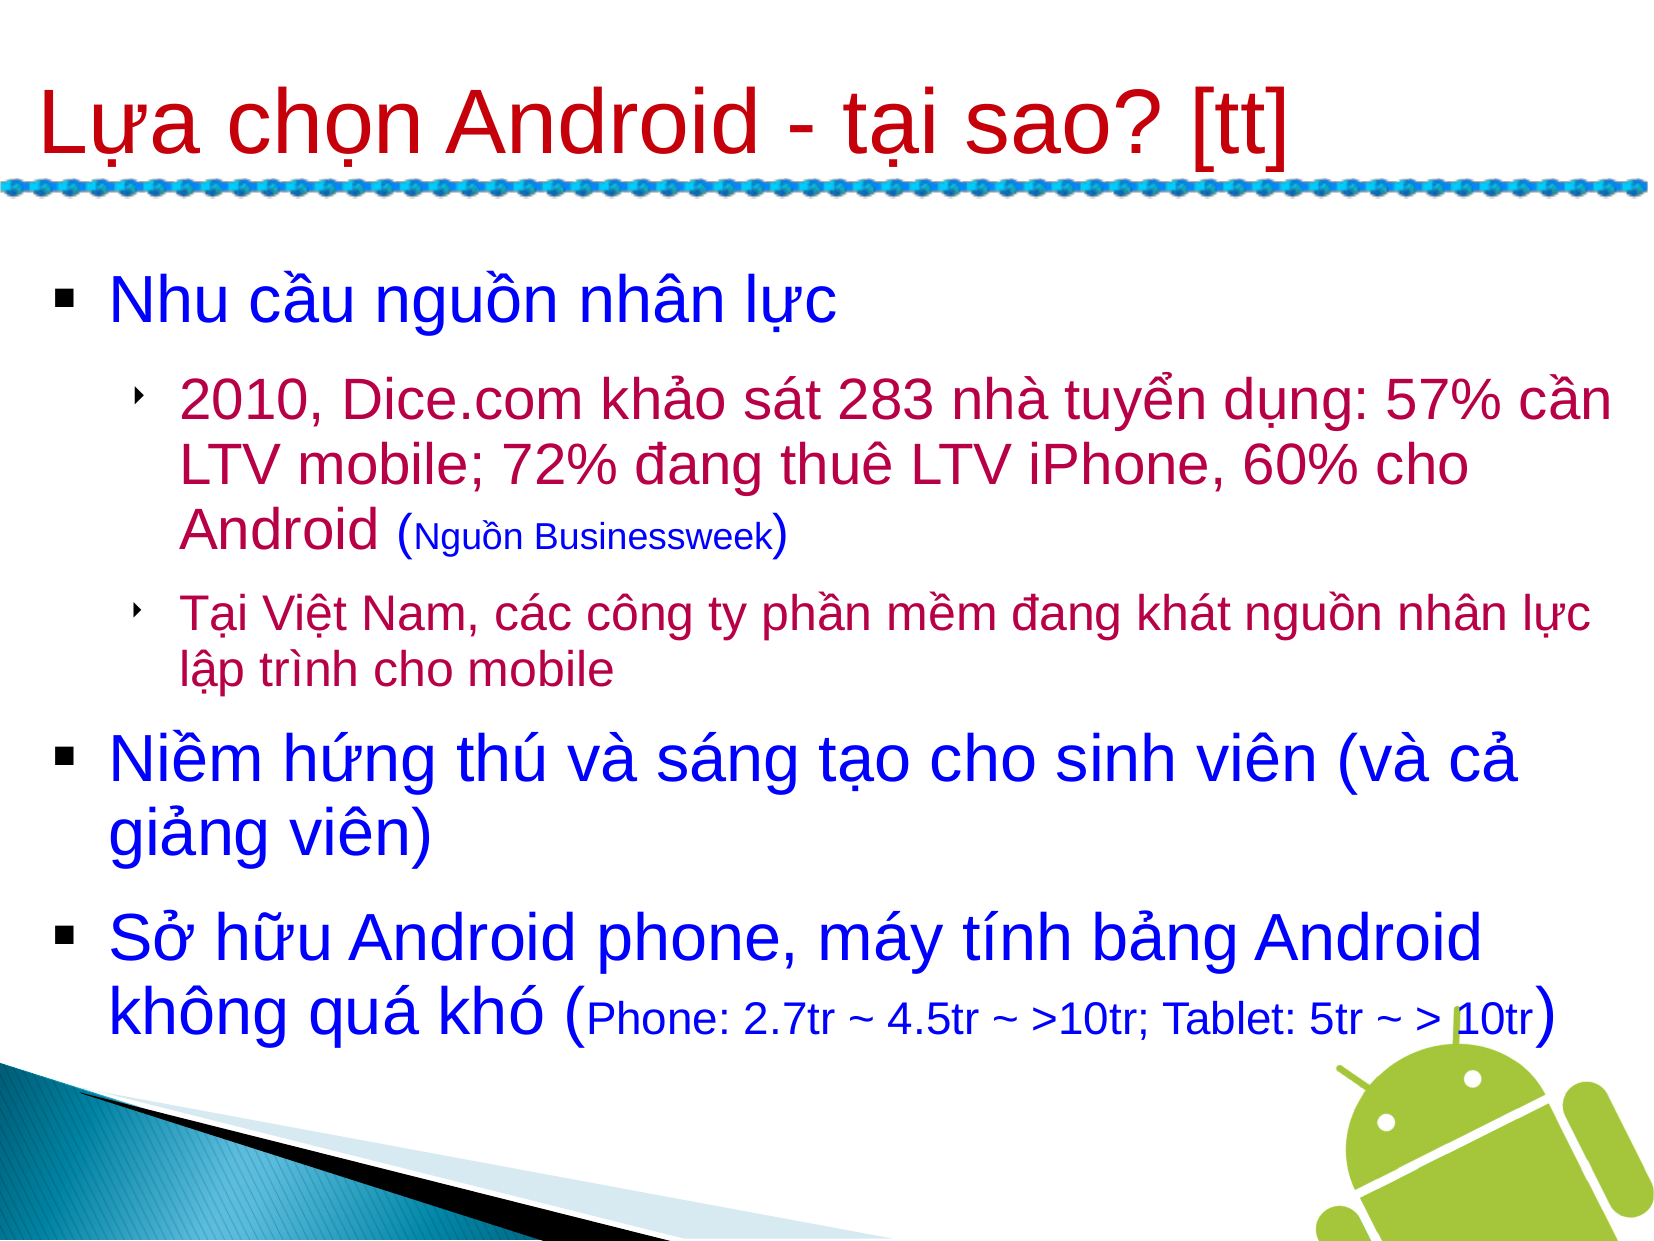

# Lựa chọn Android - tại sao? [tt]
Nhu cầu nguồn nhân lực
2010, Dice.com khảo sát 283 nhà tuyển dụng: 57% cần LTV mobile; 72% đang thuê LTV iPhone, 60% cho Android (Nguồn Businessweek)
Tại Việt Nam, các công ty phần mềm đang khát nguồn nhân lực lập trình cho mobile
Niềm hứng thú và sáng tạo cho sinh viên (và cả giảng viên)
Sở hữu Android phone, máy tính bảng Android không quá khó (Phone: 2.7tr ~ 4.5tr ~ >10tr; Tablet: 5tr ~ > 10tr)